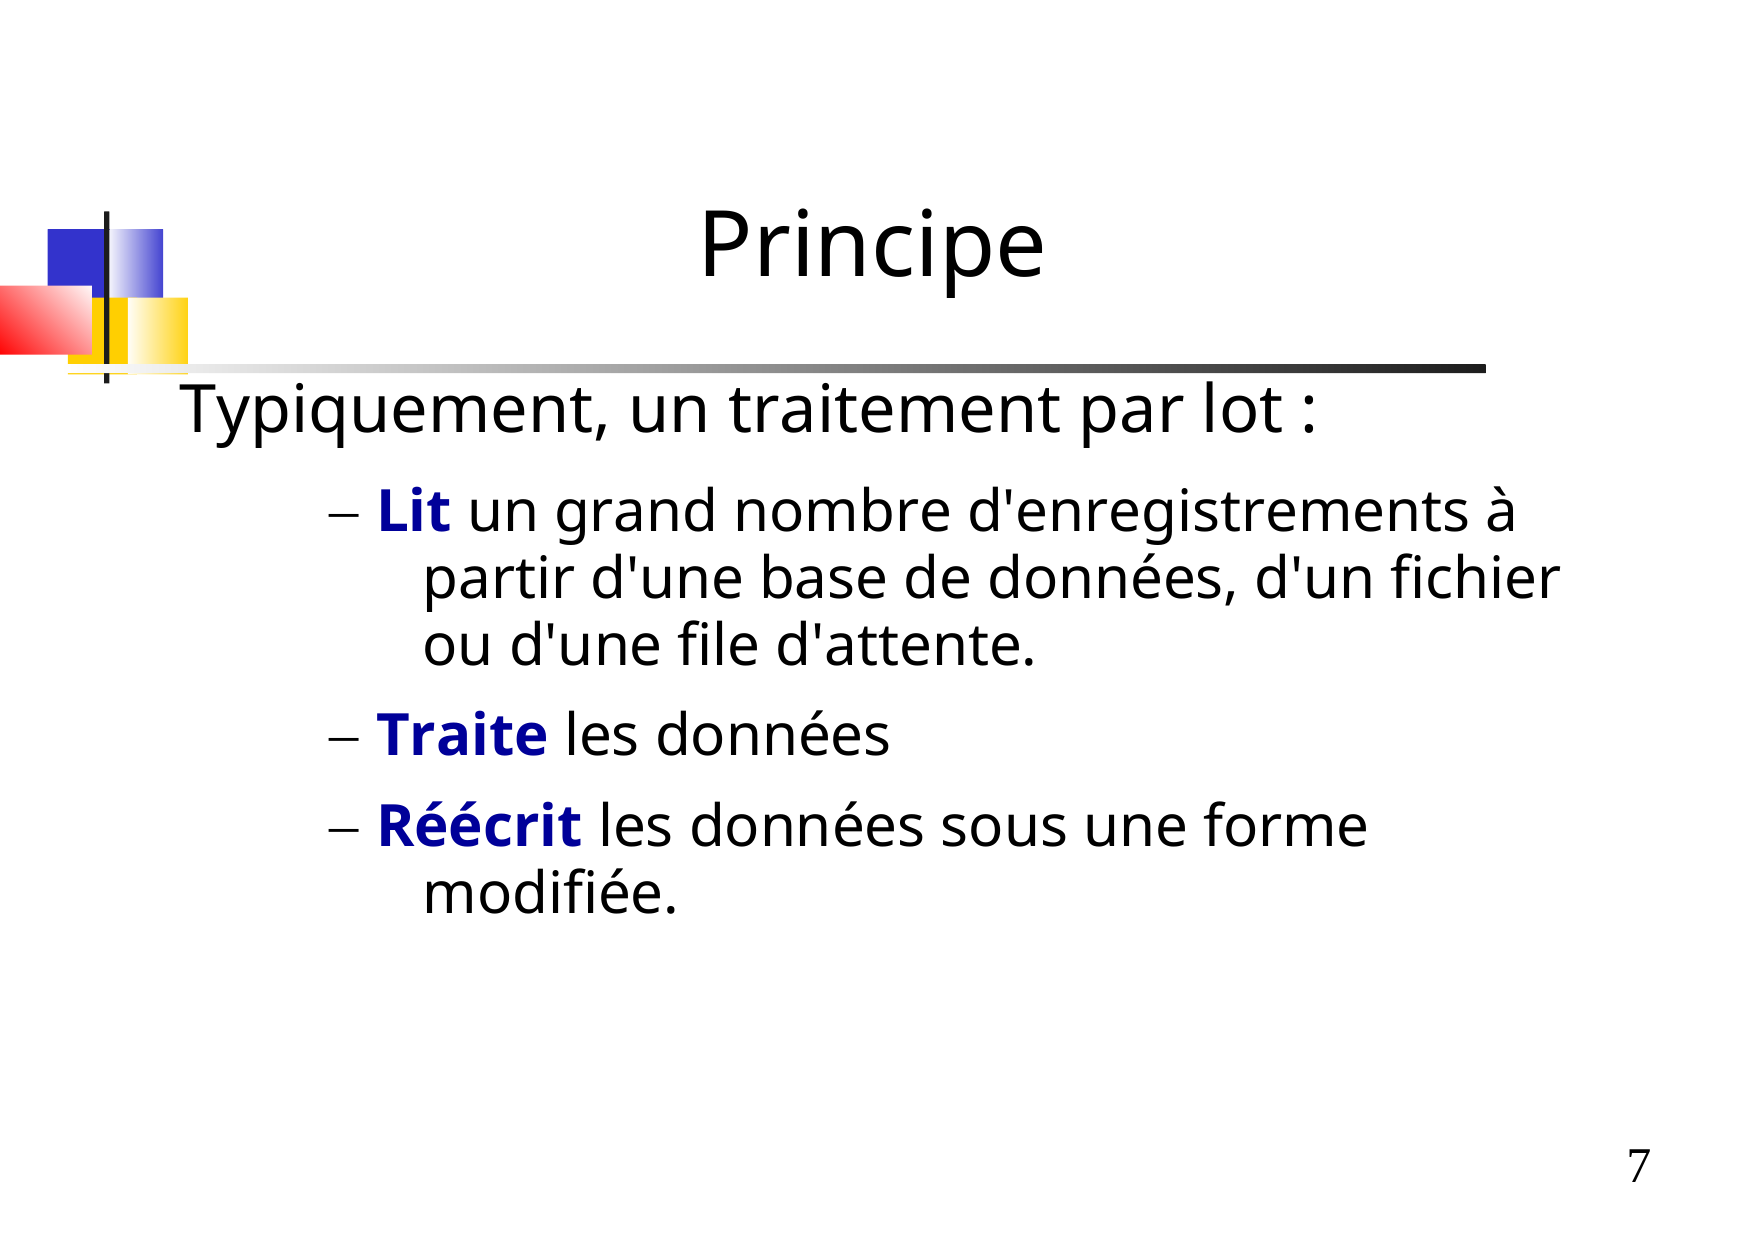

# Principe
Typiquement, un traitement par lot :
Lit un grand nombre d'enregistrements à partir d'une base de données, d'un fichier ou d'une file d'attente.
Traite les données
Réécrit les données sous une forme modifiée.